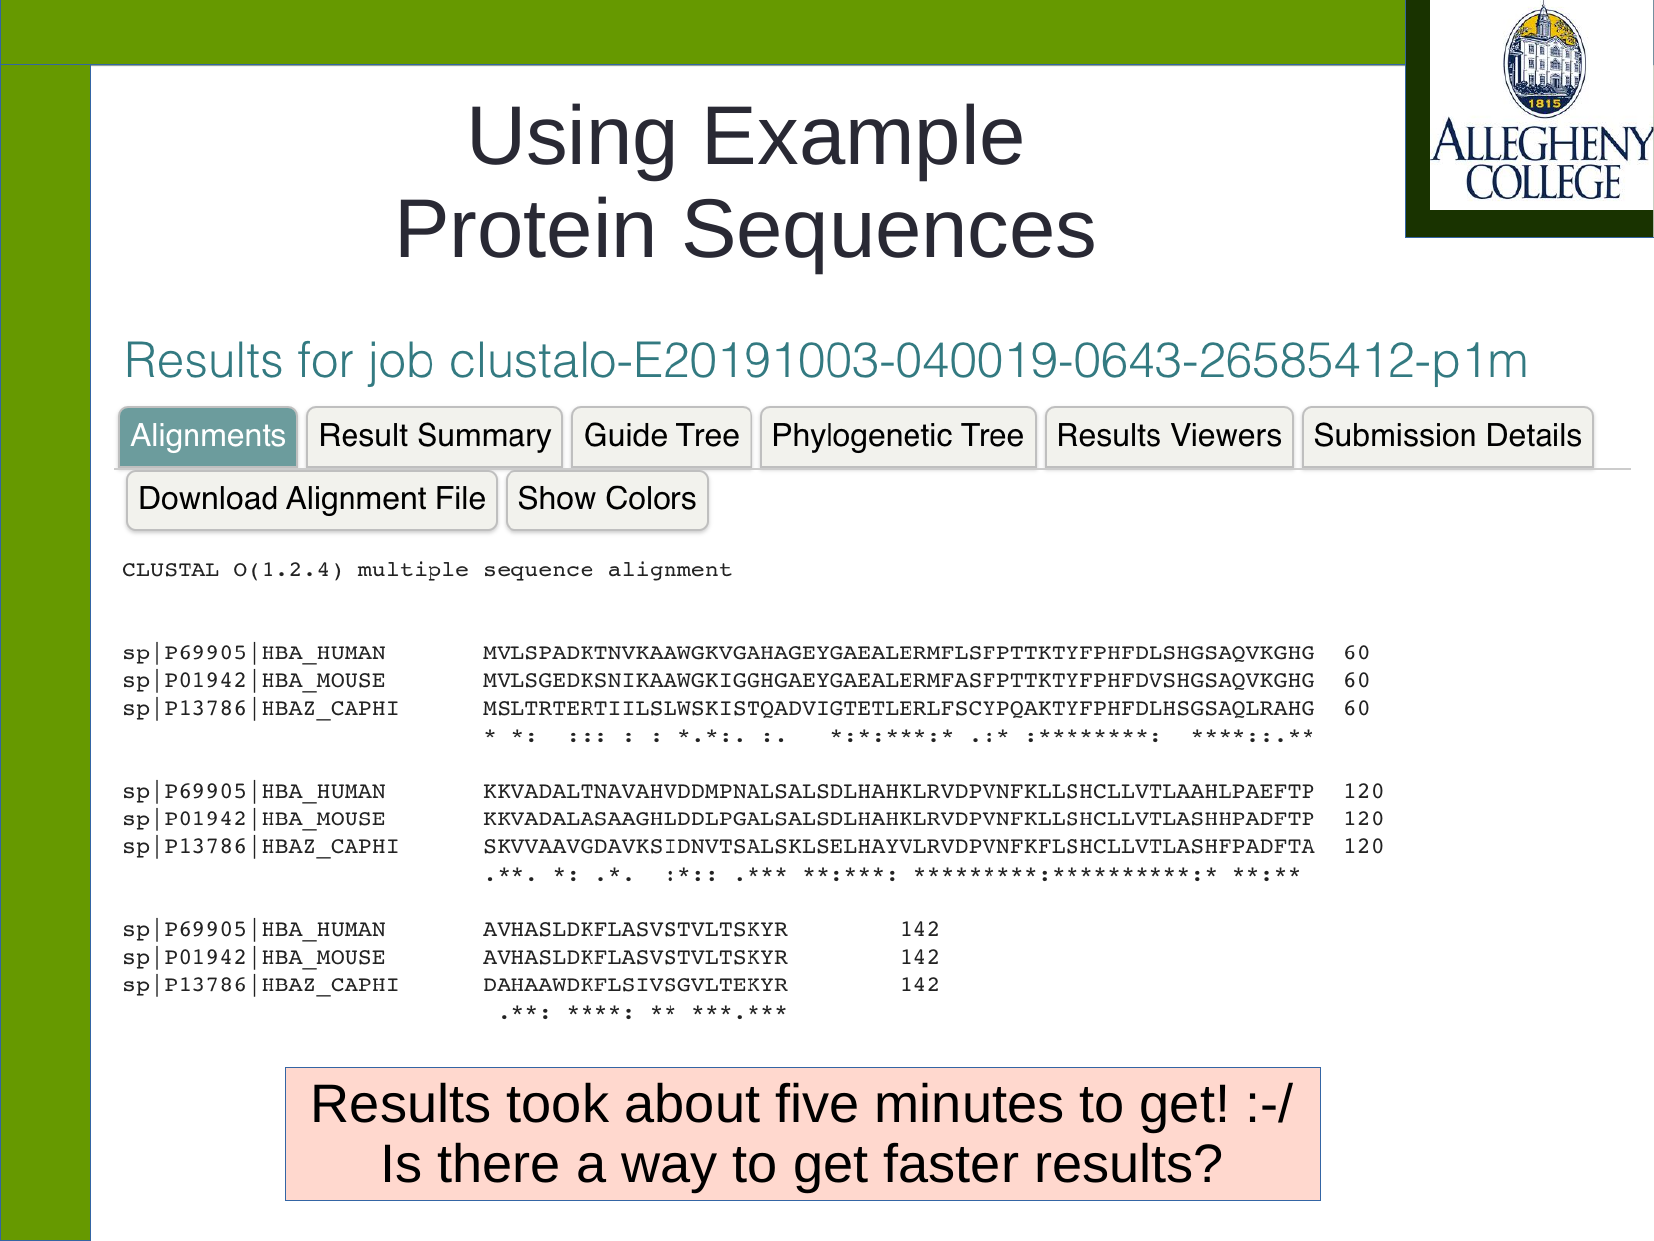

Using Example
Protein Sequences
# What is the likelihood that agricultural use of antibiotics is resulting in resistant human gut bacteria and/or resistant human pathogens?
ermB gene
Results took about five minutes to get! :-/
Is there a way to get faster results?